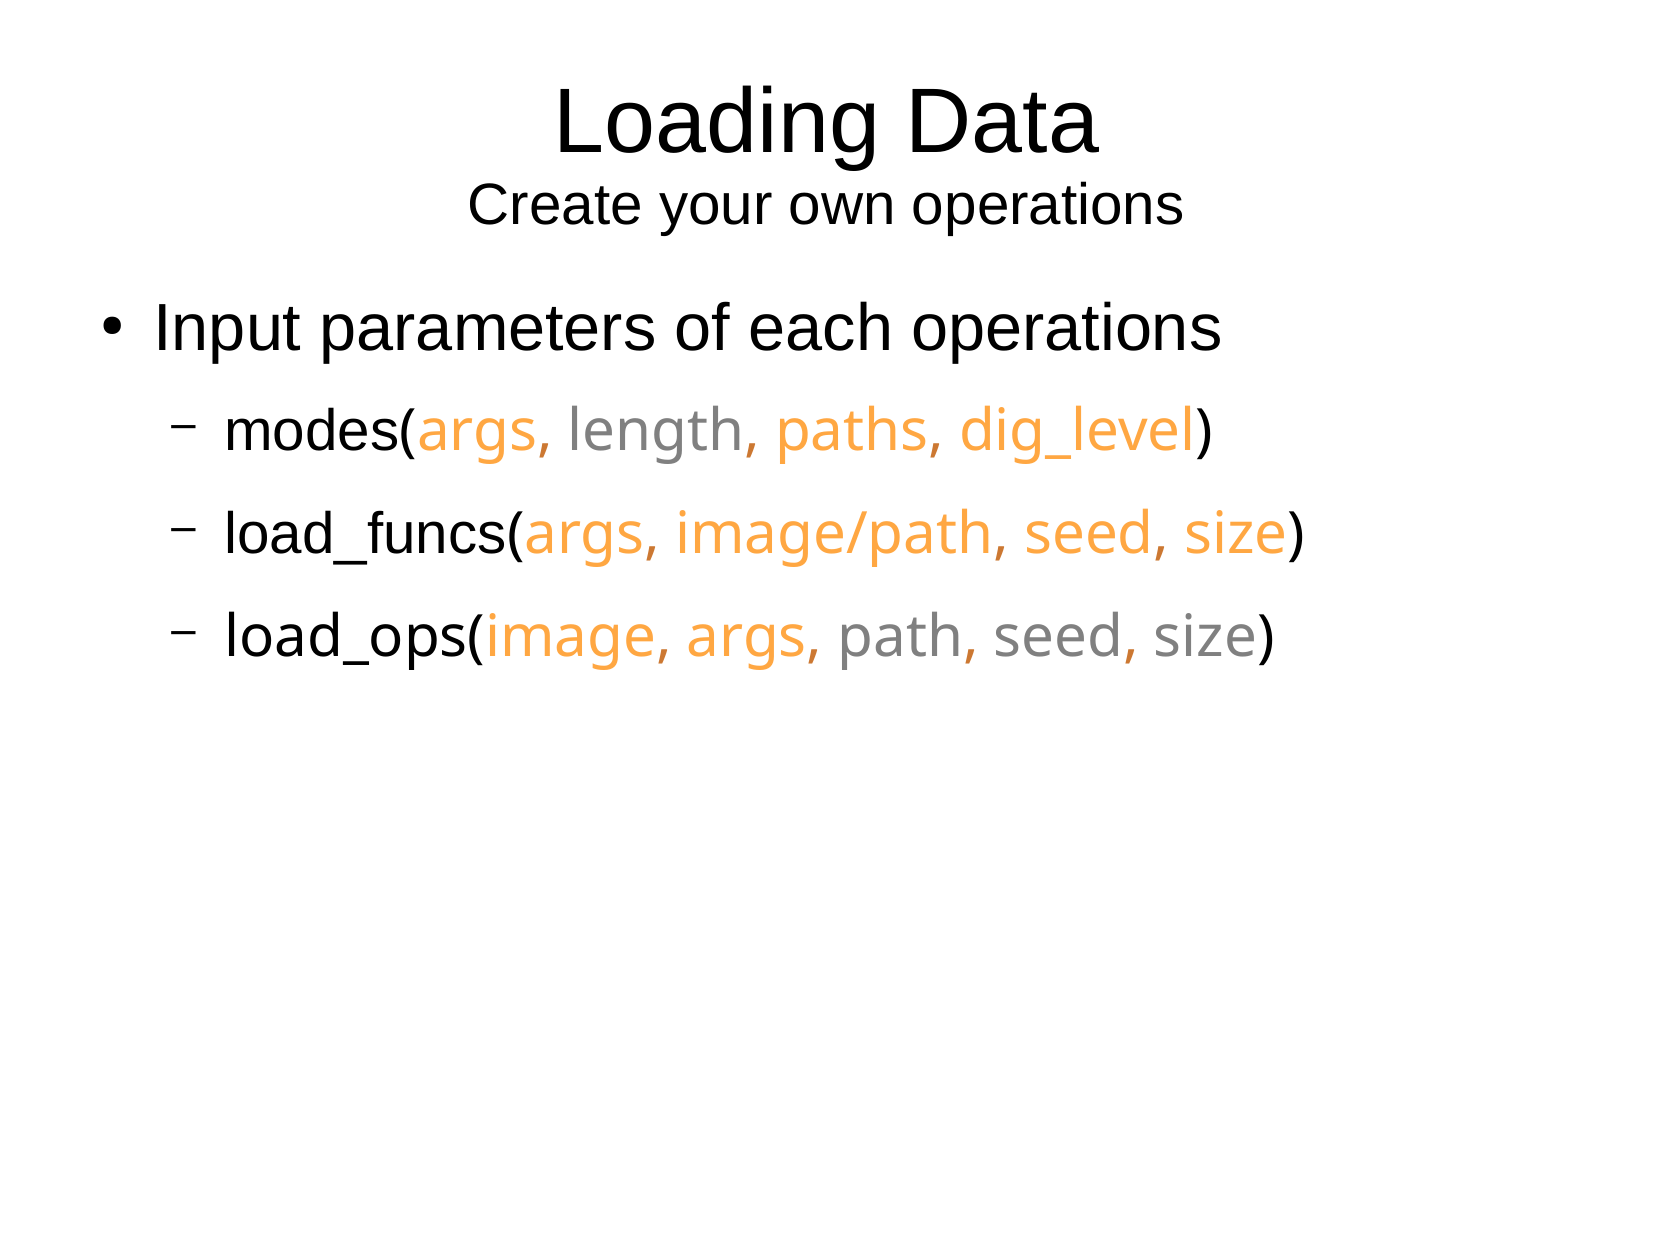

# Loading Data Create your own operations
Input parameters of each operations
modes(args, length, paths, dig_level)
load_funcs(args, image/path, seed, size)
load_ops(image, args, path, seed, size)